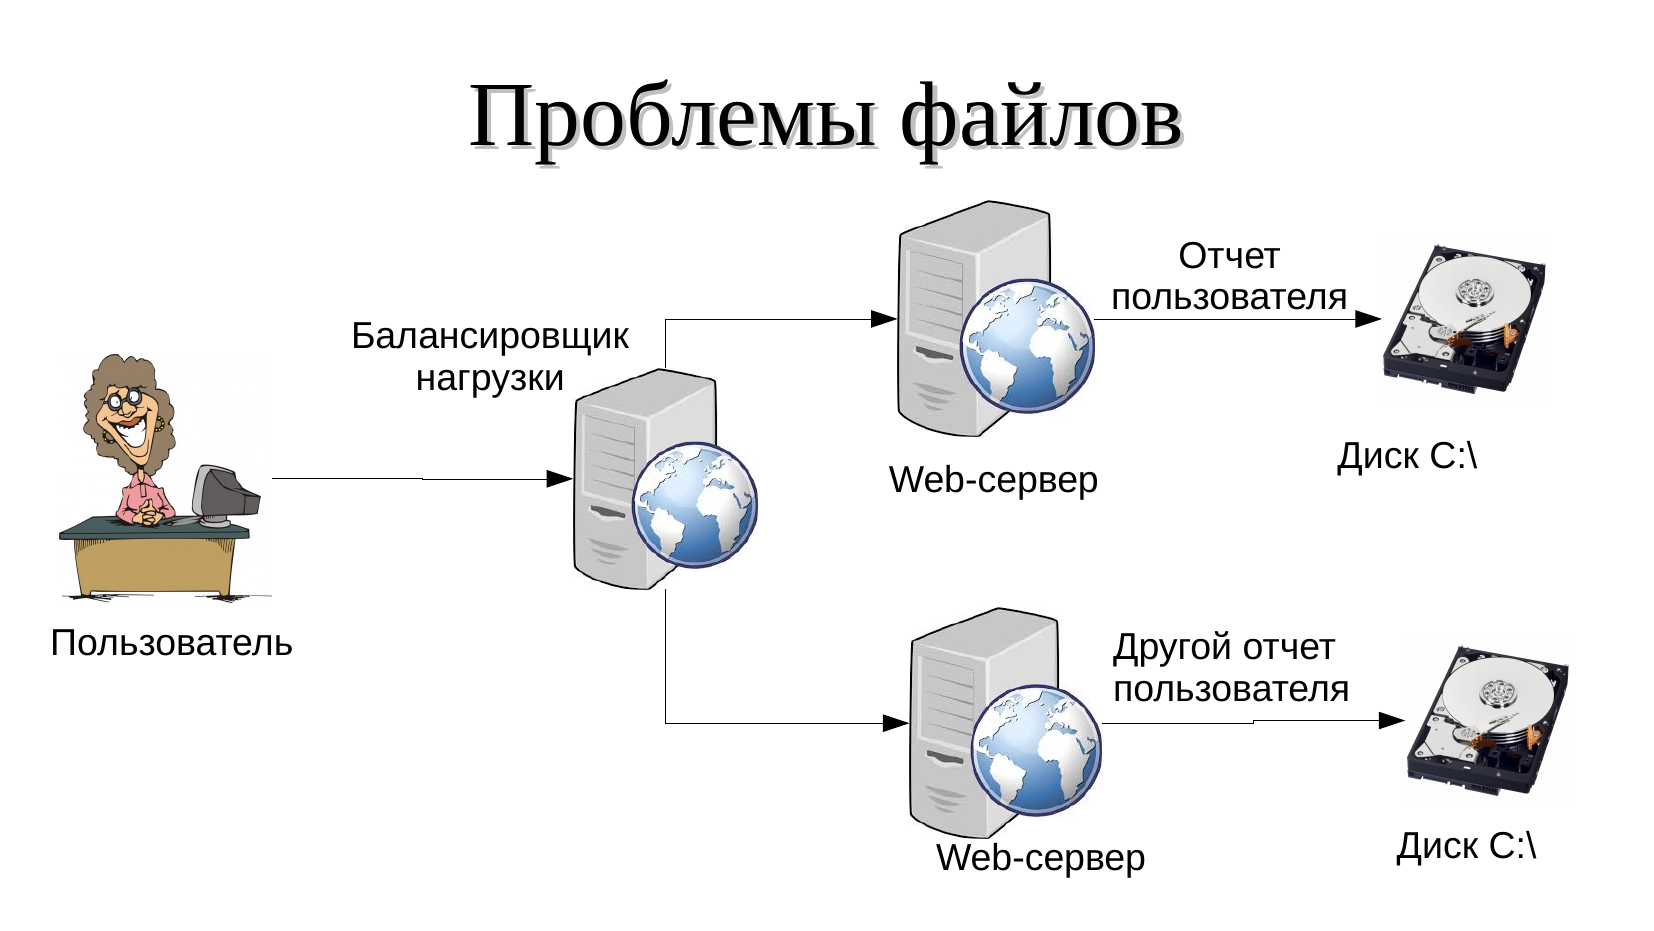

# Проблемы файлов
Отчет пользователя
Балансировщик нагрузки
Диск C:\
Web-сервер
Пользователь
Другой отчет пользователя
Диск C:\
Web-сервер